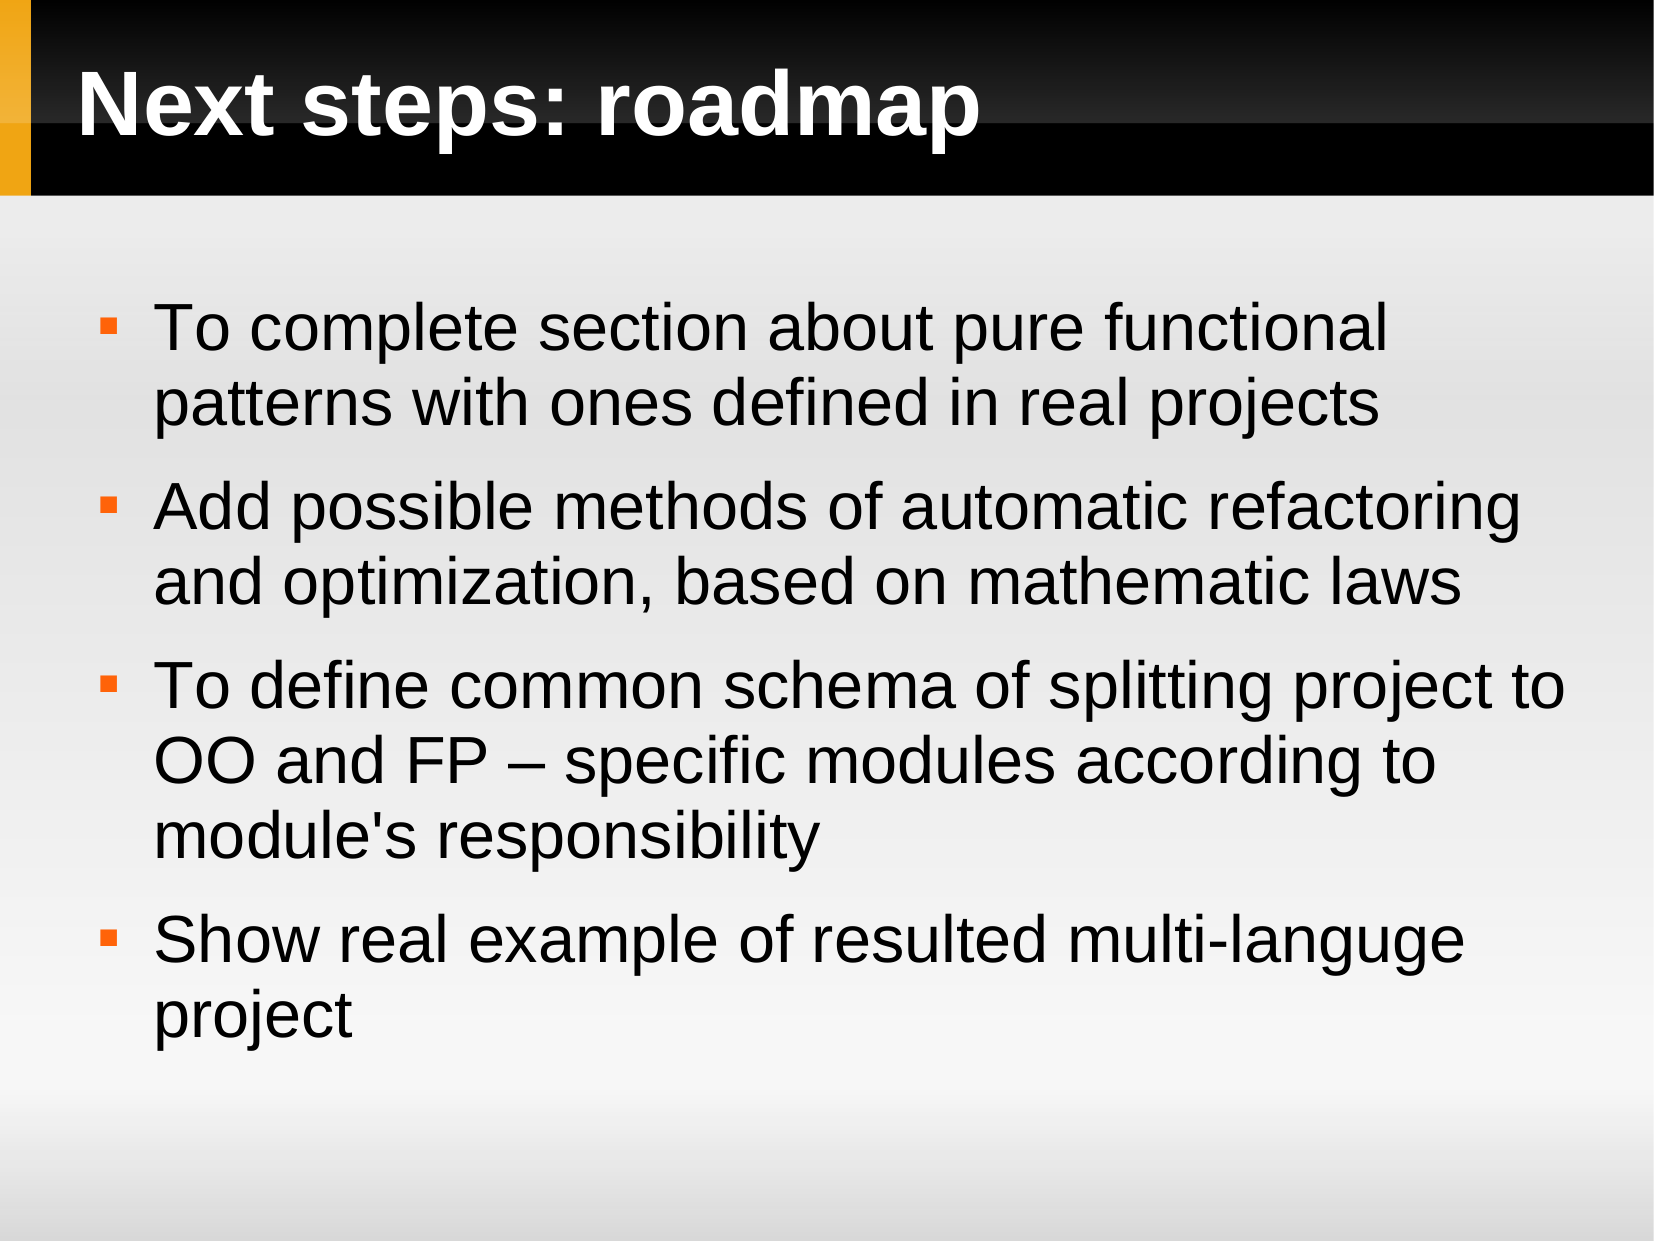

# Next steps: roadmap
To complete section about pure functional patterns with ones defined in real projects
Add possible methods of automatic refactoring and optimization, based on mathematic laws
To define common schema of splitting project to OO and FP – specific modules according to module's responsibility
Show real example of resulted multi-languge project